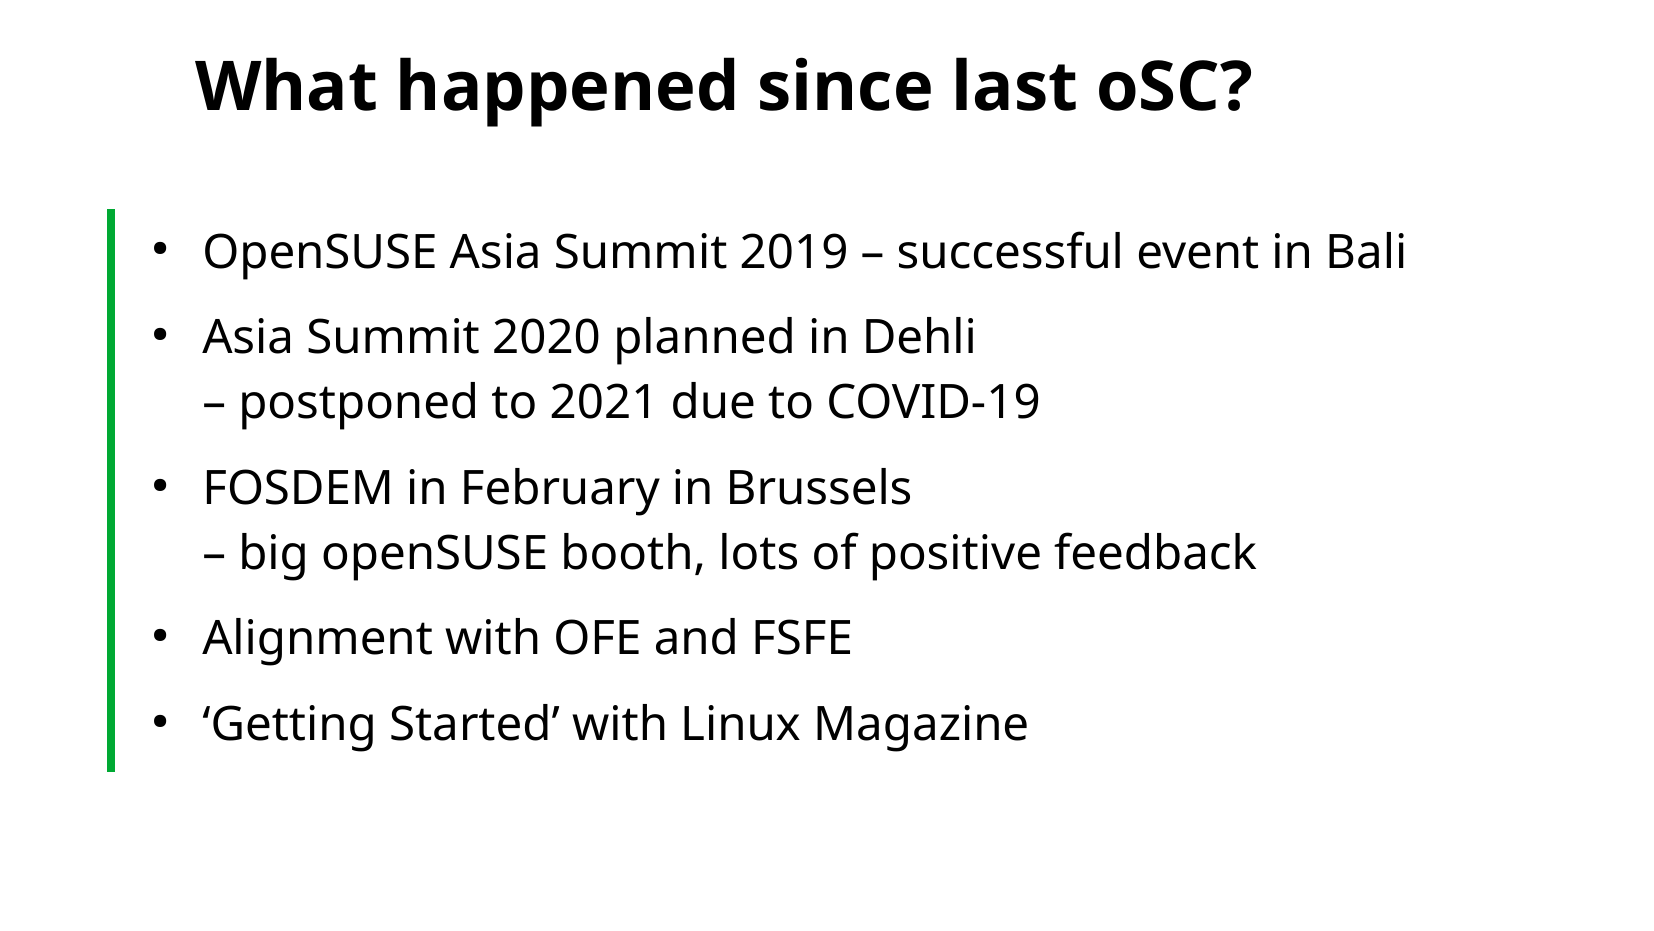

# What happened since last oSC?
OpenSUSE Asia Summit 2019 – successful event in Bali
Asia Summit 2020 planned in Dehli
– postponed to 2021 due to COVID-19
FOSDEM in February in Brussels
– big openSUSE booth, lots of positive feedback
Alignment with OFE and FSFE
‘Getting Started’ with Linux Magazine